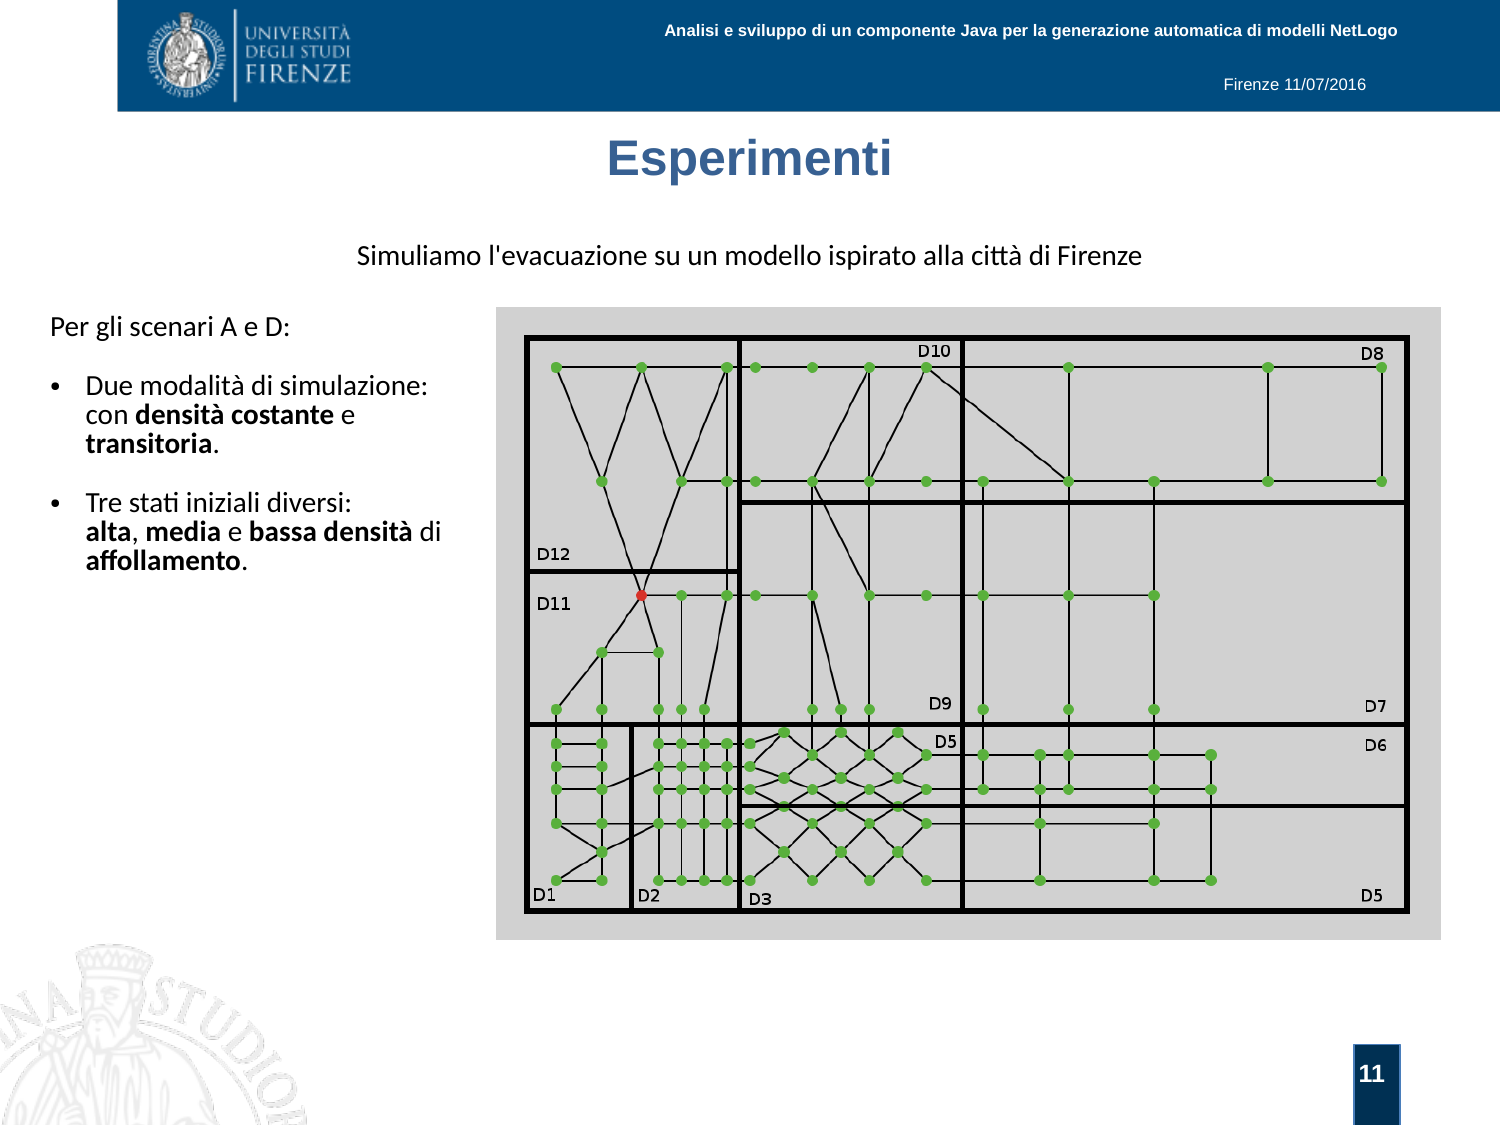

Analisi e sviluppo di un componente Java per la generazione automatica di modelli NetLogo
Firenze 11/07/2016
Esperimenti
Simuliamo l'evacuazione su un modello ispirato alla città di Firenze
Per gli scenari A e D:
Due modalità di simulazione: con densità costante e transitoria.
Tre stati iniziali diversi:
alta, media e bassa densità di affollamento.